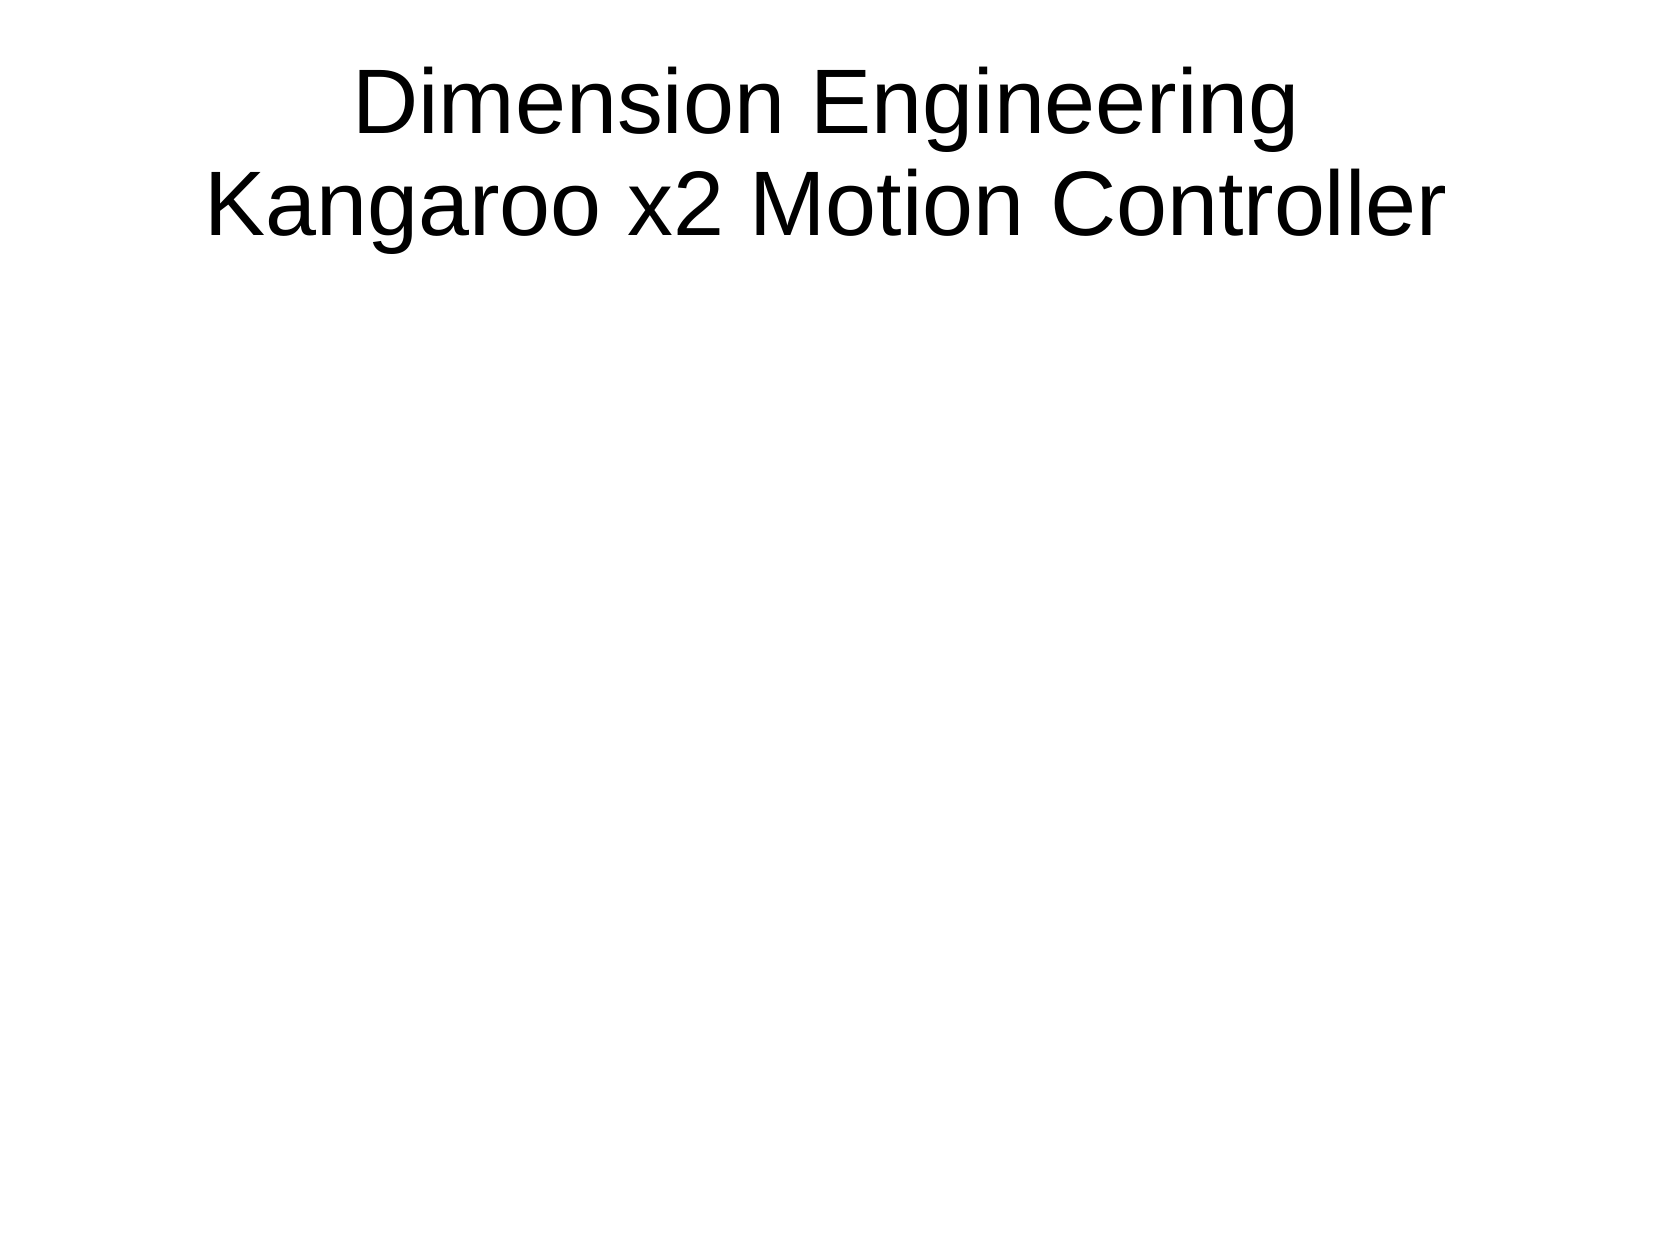

# Dimension Engineering Kangaroo x2 Motion Controller